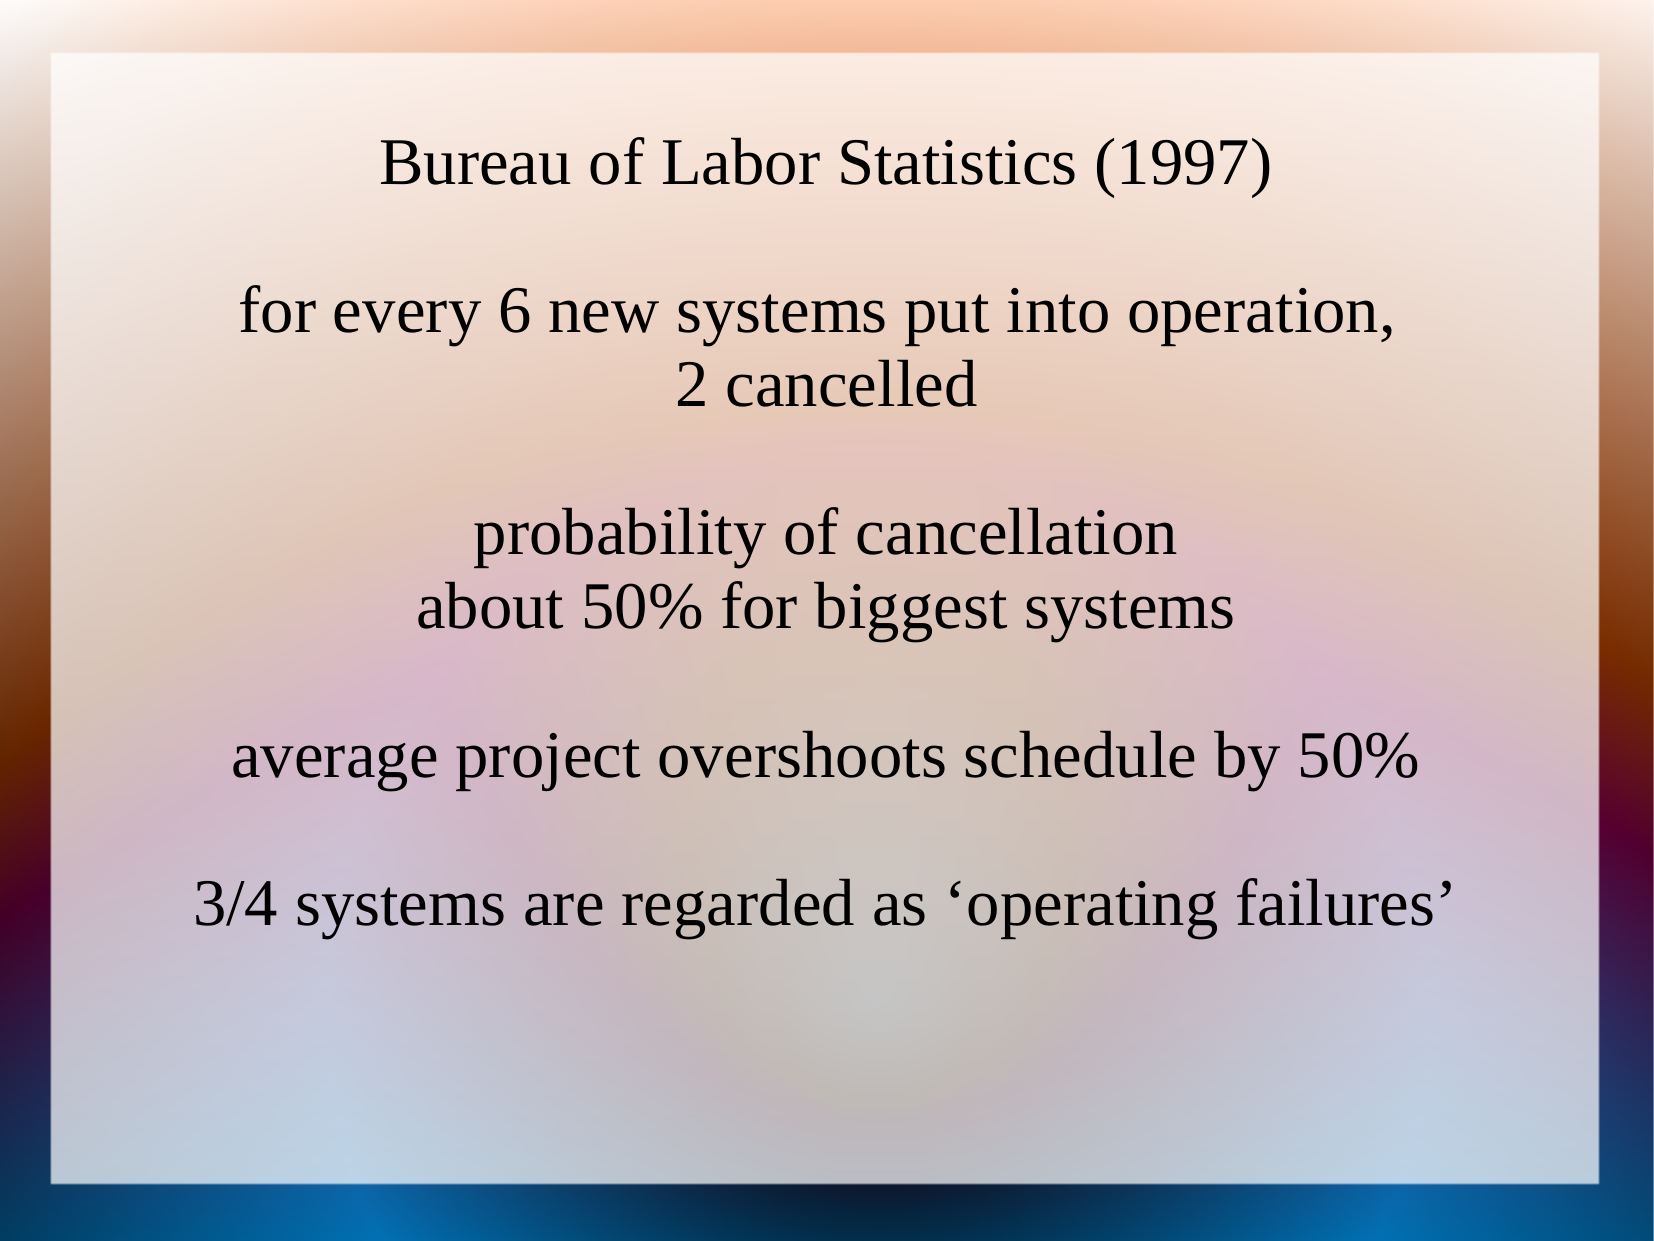

# Bureau of Labor Statistics (1997)
for every 6 new systems put into operation,
2 cancelled
probability of cancellation
about 50% for biggest systems
average project overshoots schedule by 50%
3/4 systems are regarded as ‘operating failures’